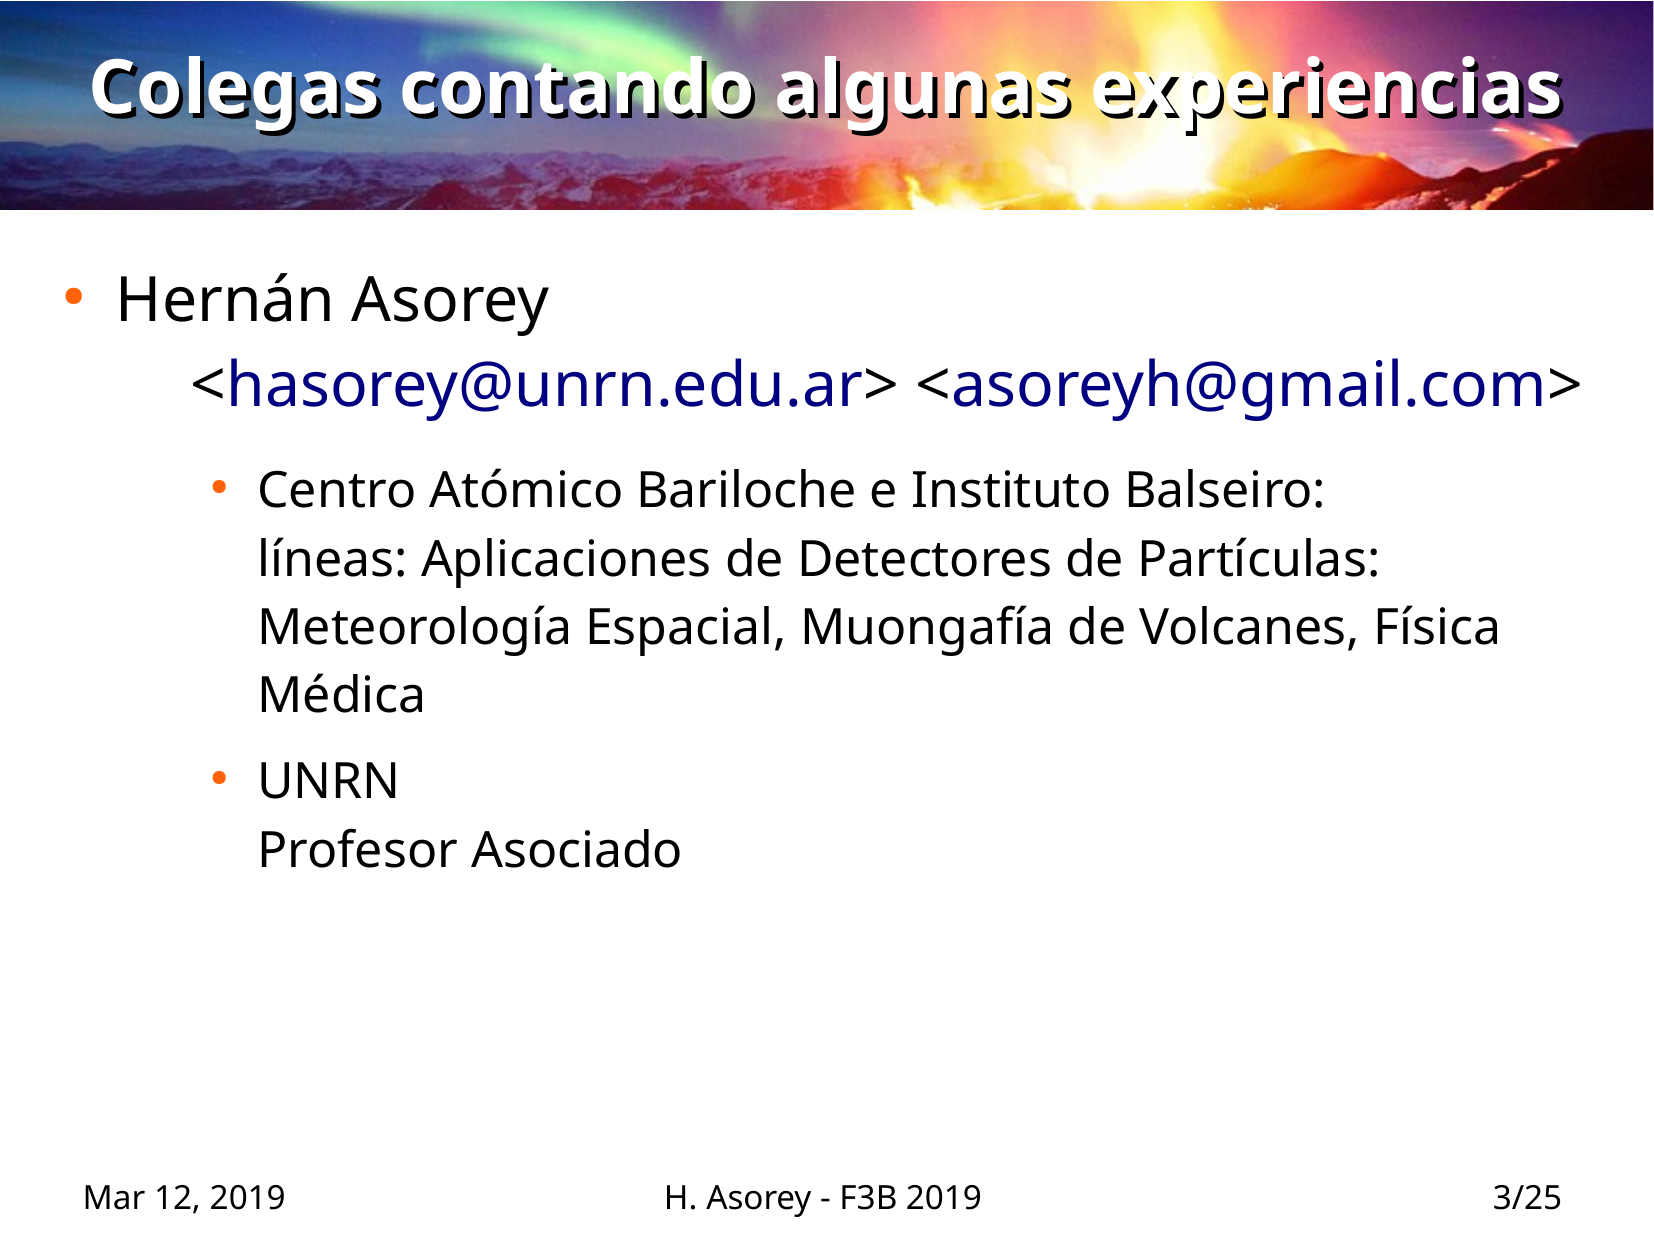

# Colegas contando algunas experiencias
Hernán Asorey
	<hasorey@unrn.edu.ar> <asoreyh@gmail.com>
Centro Atómico Bariloche e Instituto Balseiro:
líneas: Aplicaciones de Detectores de Partículas: Meteorología Espacial, Muongafía de Volcanes, Física Médica
UNRN
Profesor Asociado
Mar 12, 2019
H. Asorey - F3B 2019
3